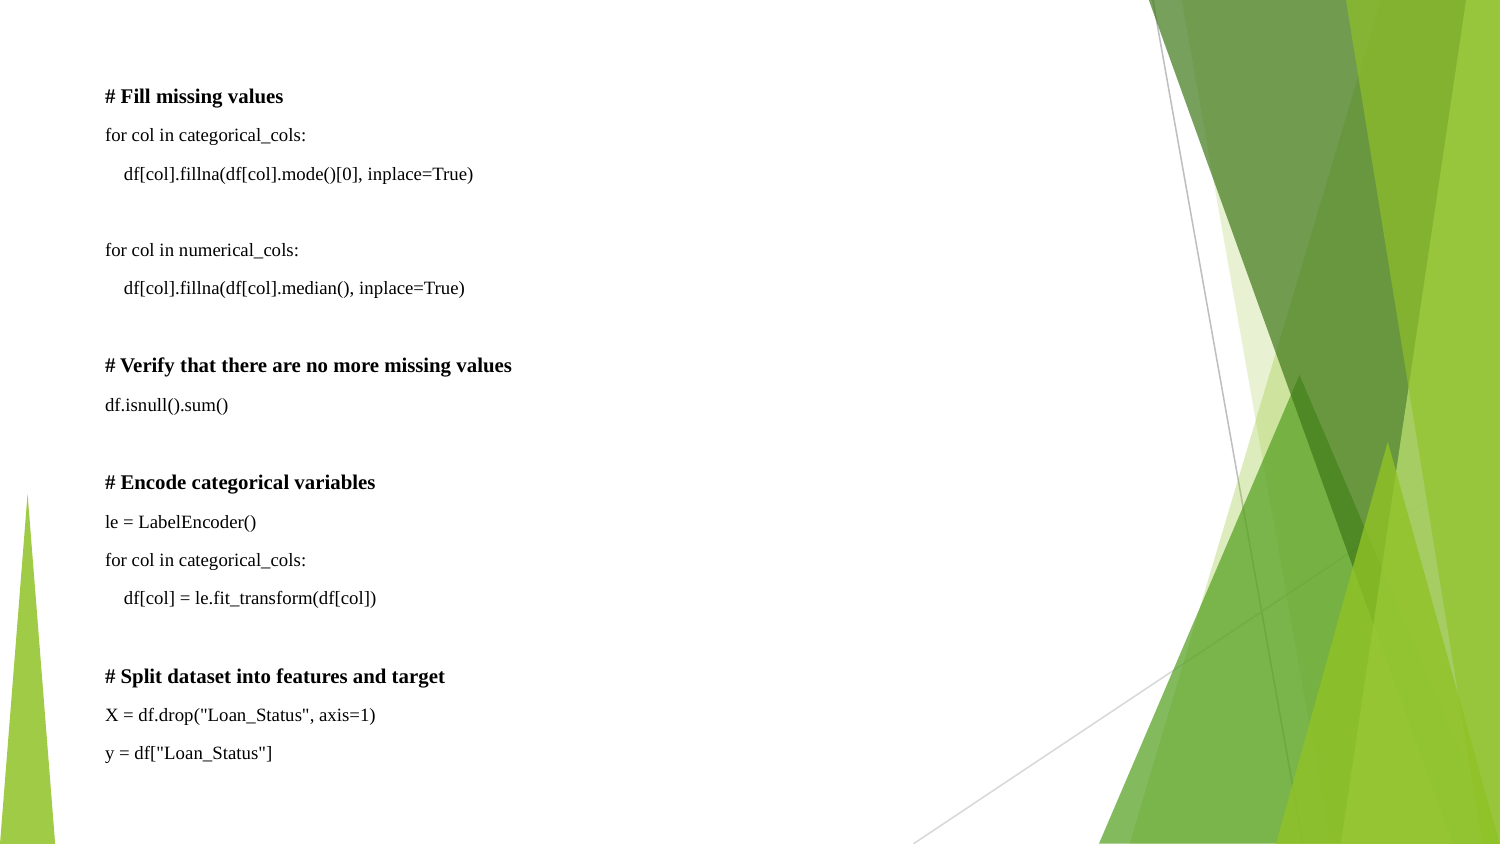

# Fill missing values
for col in categorical_cols:
 df[col].fillna(df[col].mode()[0], inplace=True)
for col in numerical_cols:
 df[col].fillna(df[col].median(), inplace=True)
# Verify that there are no more missing values
df.isnull().sum()
# Encode categorical variables
le = LabelEncoder()
for col in categorical_cols:
 df[col] = le.fit_transform(df[col])
# Split dataset into features and target
X = df.drop("Loan_Status", axis=1)
y = df["Loan_Status"]